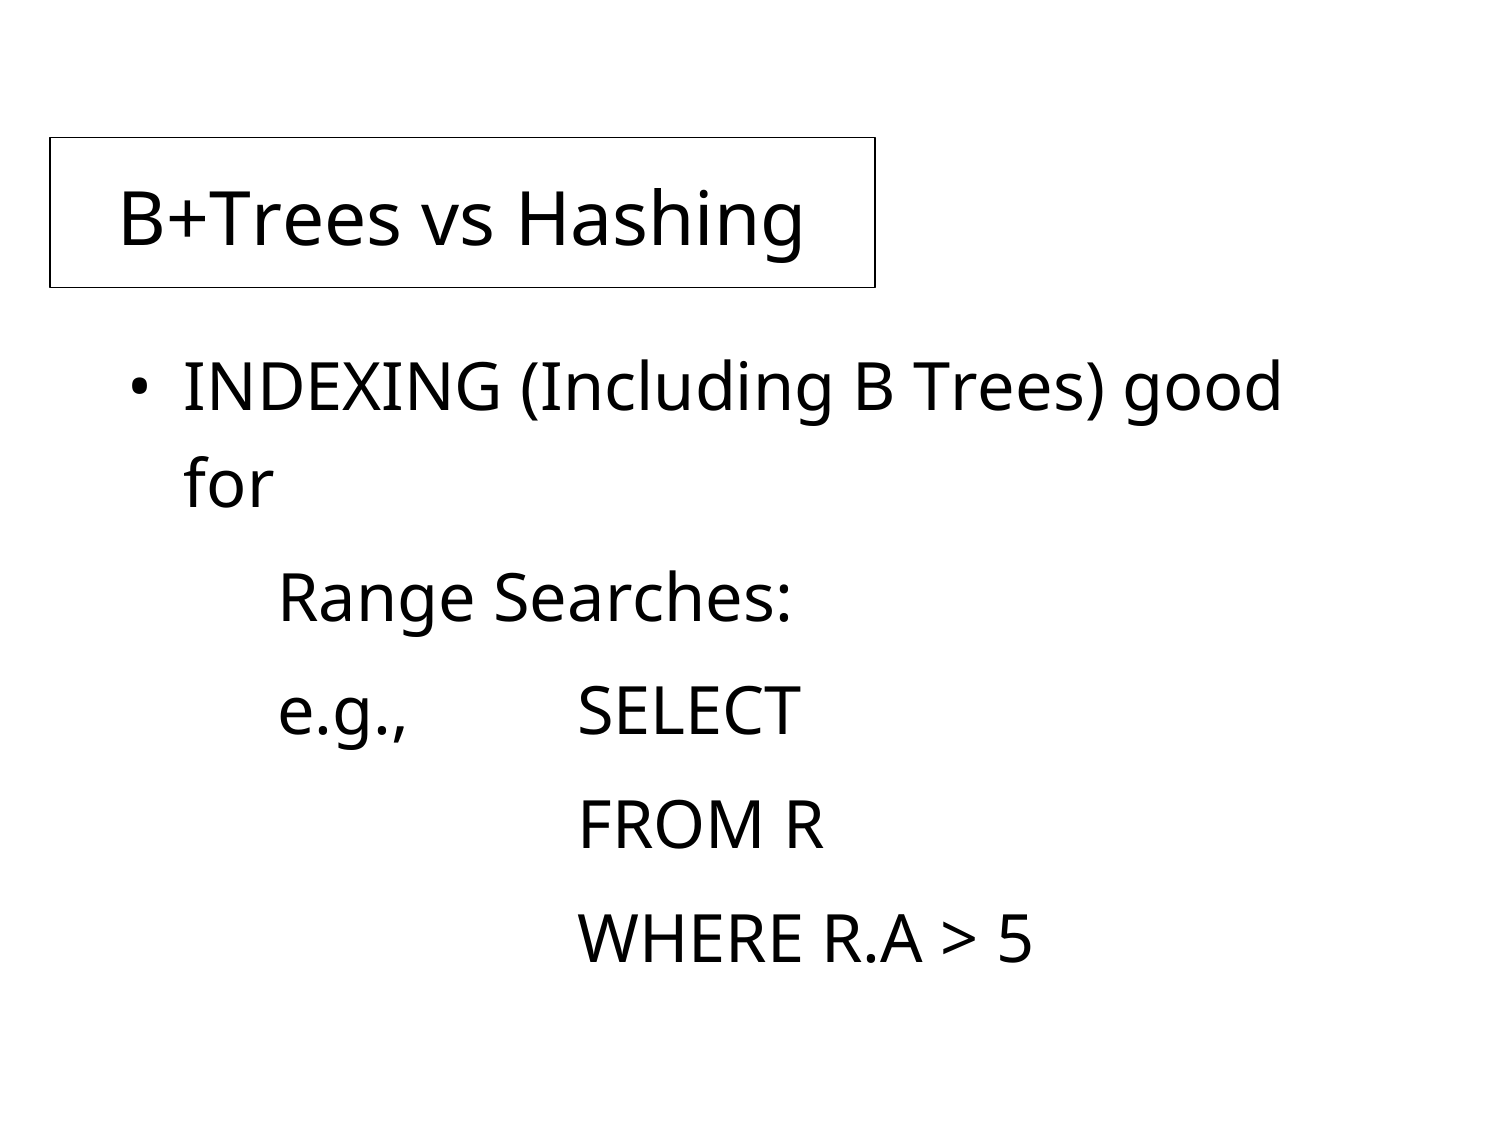

B+Trees vs Hashing
# INDEXING (Including B Trees) good for
		Range Searches:
		e.g., 	SELECT
				FROM R
				WHERE R.A > 5